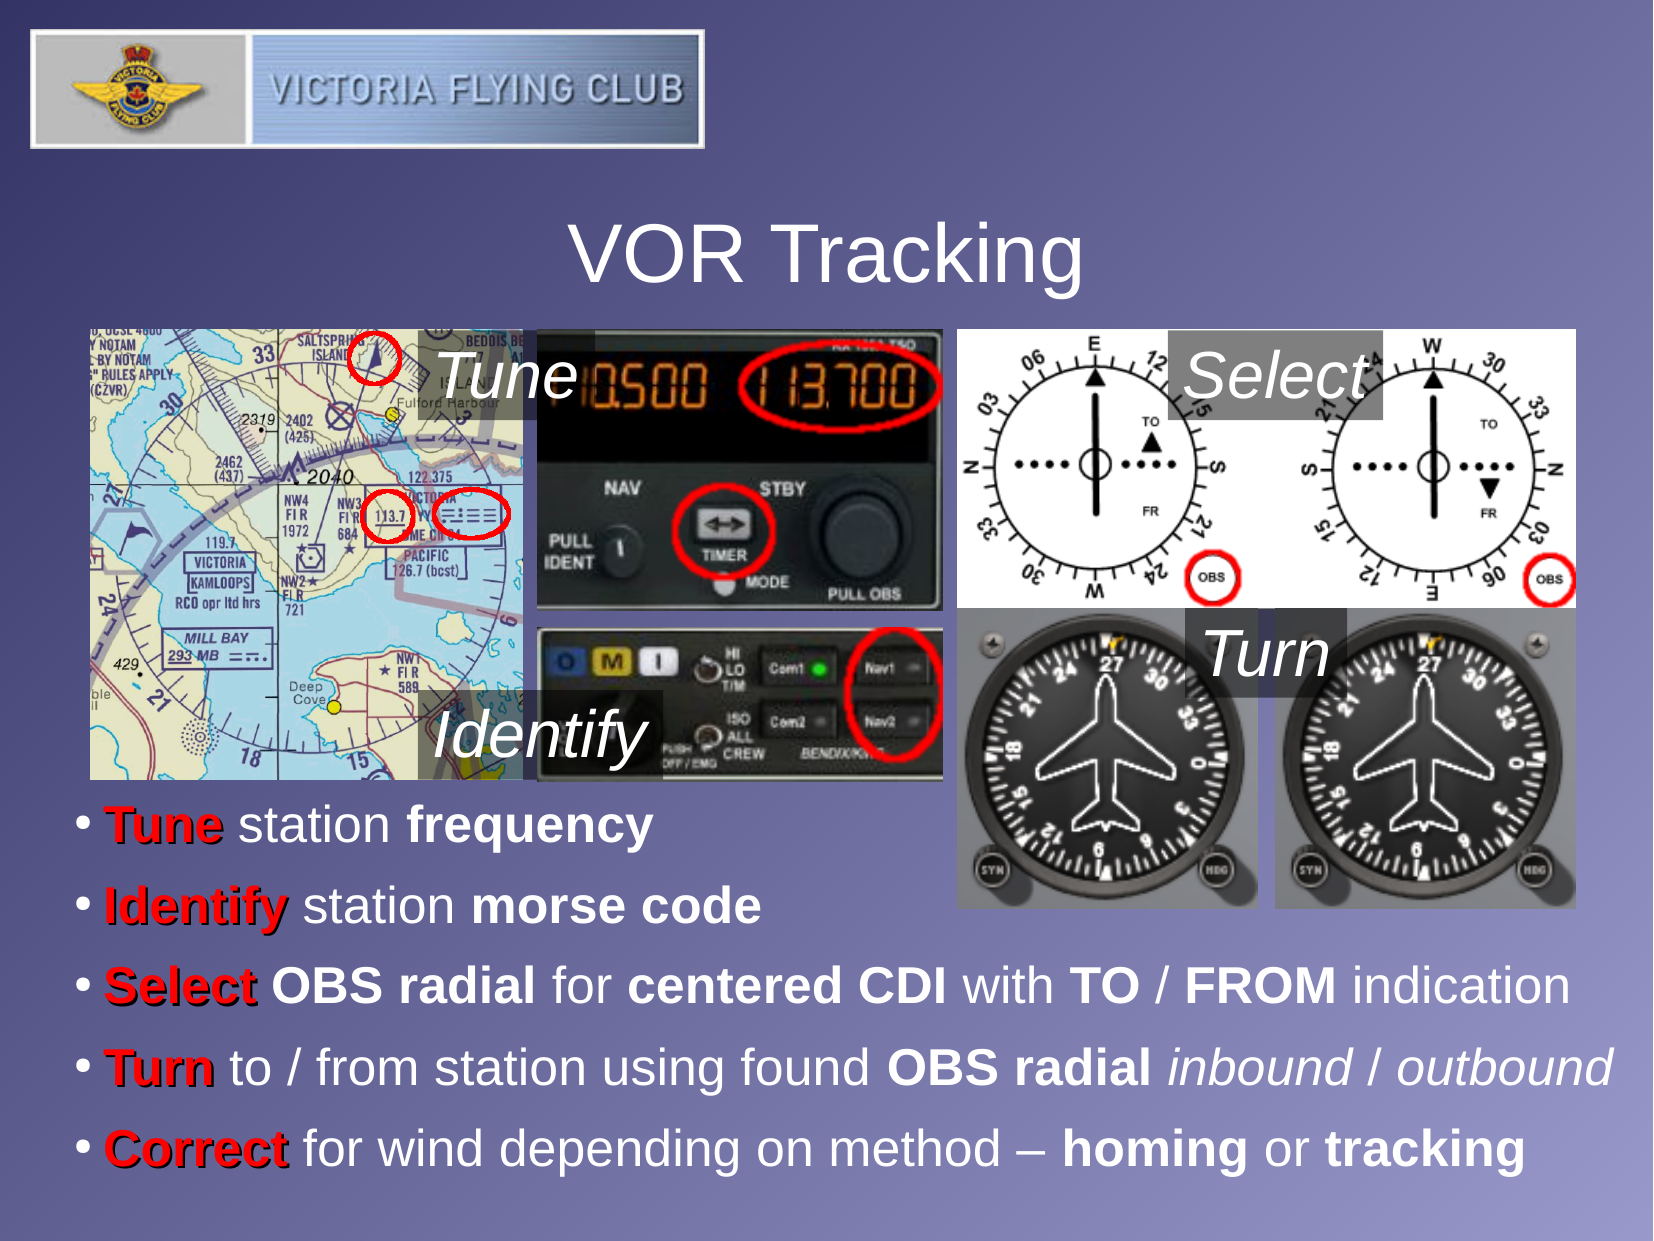

# VOR Tracking
Tune
Select
Turn
Identify
Tune station frequency
Identify station morse code
Select OBS radial for centered CDI with TO / FROM indication
Turn to / from station using found OBS radial inbound / outbound
Correct for wind depending on method – homing or tracking